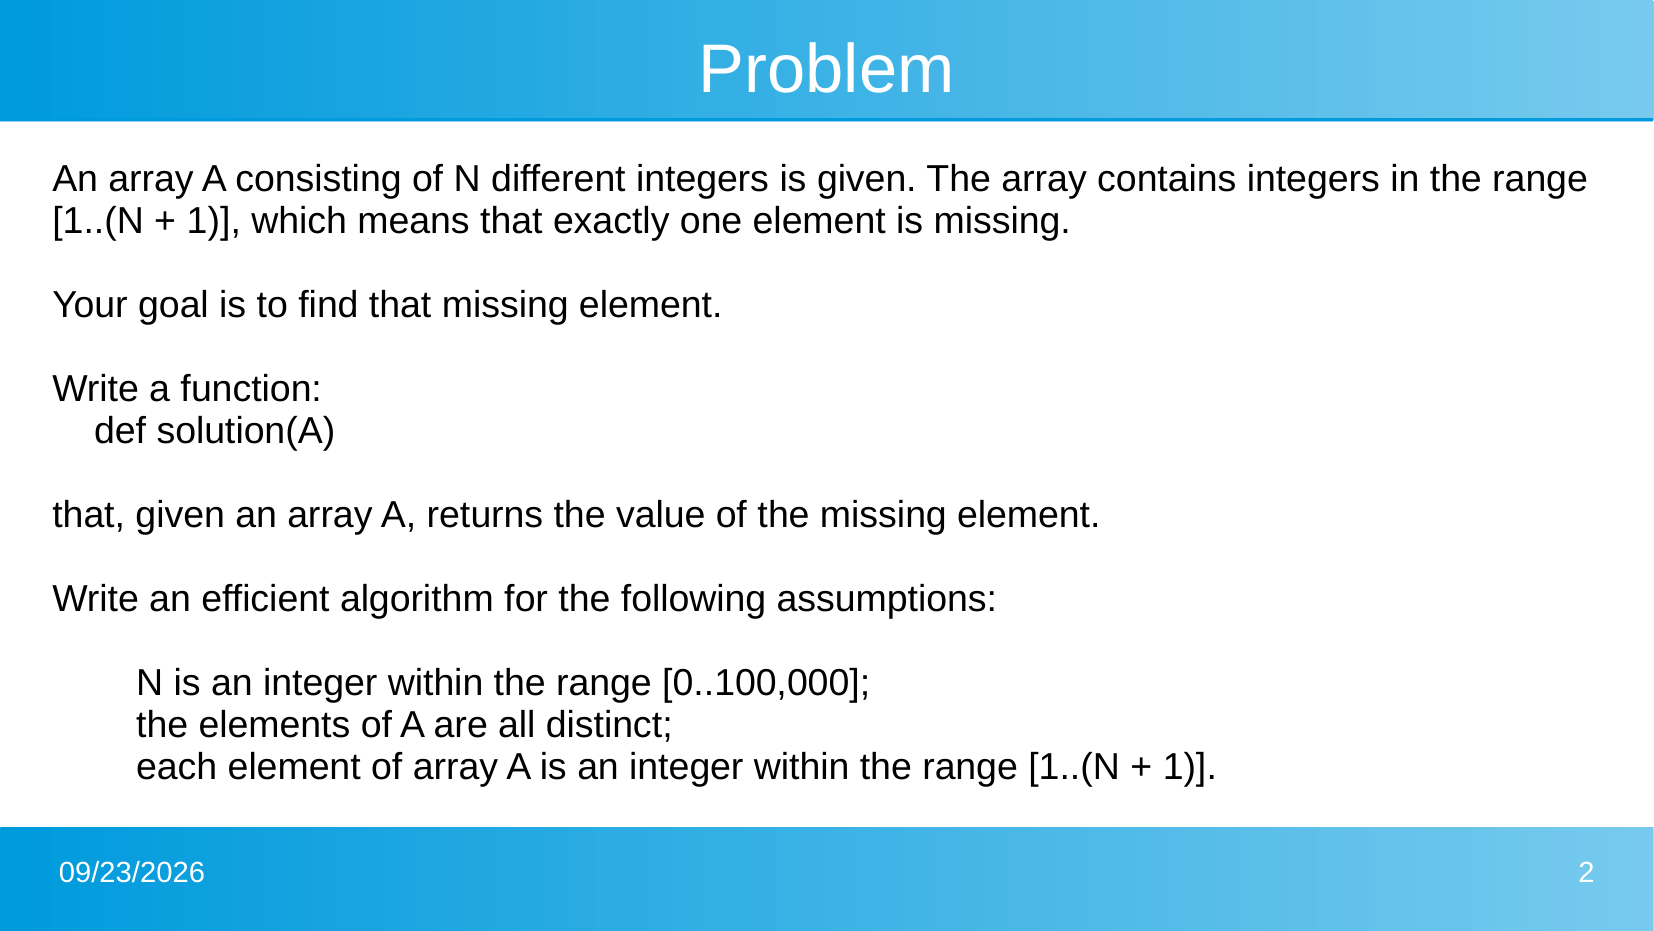

# Problem
An array A consisting of N different integers is given. The array contains integers in the range [1..(N + 1)], which means that exactly one element is missing.
Your goal is to find that missing element.
Write a function:
 def solution(A)
that, given an array A, returns the value of the missing element.
Write an efficient algorithm for the following assumptions:
 N is an integer within the range [0..100,000];
 the elements of A are all distinct;
 each element of array A is an integer within the range [1..(N + 1)].
2